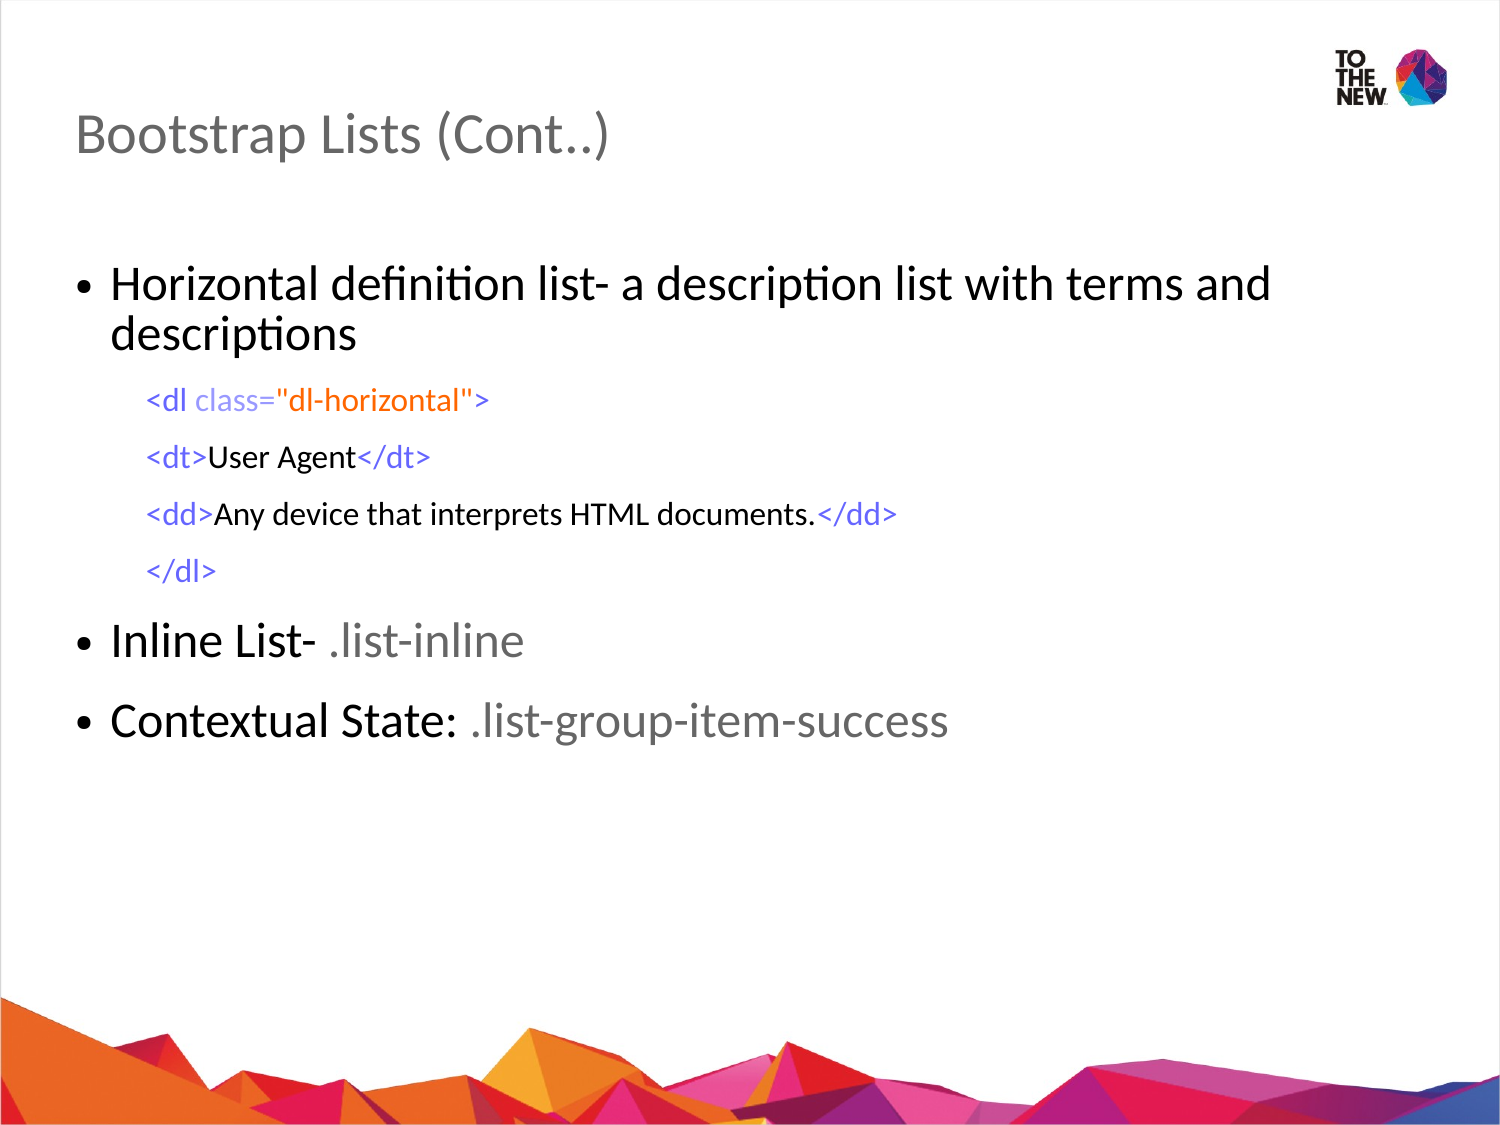

# Bootstrap Lists (Cont..)
Horizontal definition list- a description list with terms and descriptions
<dl class="dl-horizontal">
<dt>User Agent</dt>
<dd>Any device that interprets HTML documents.</dd>
</dl>
Inline List- .list-inline
Contextual State: .list-group-item-success